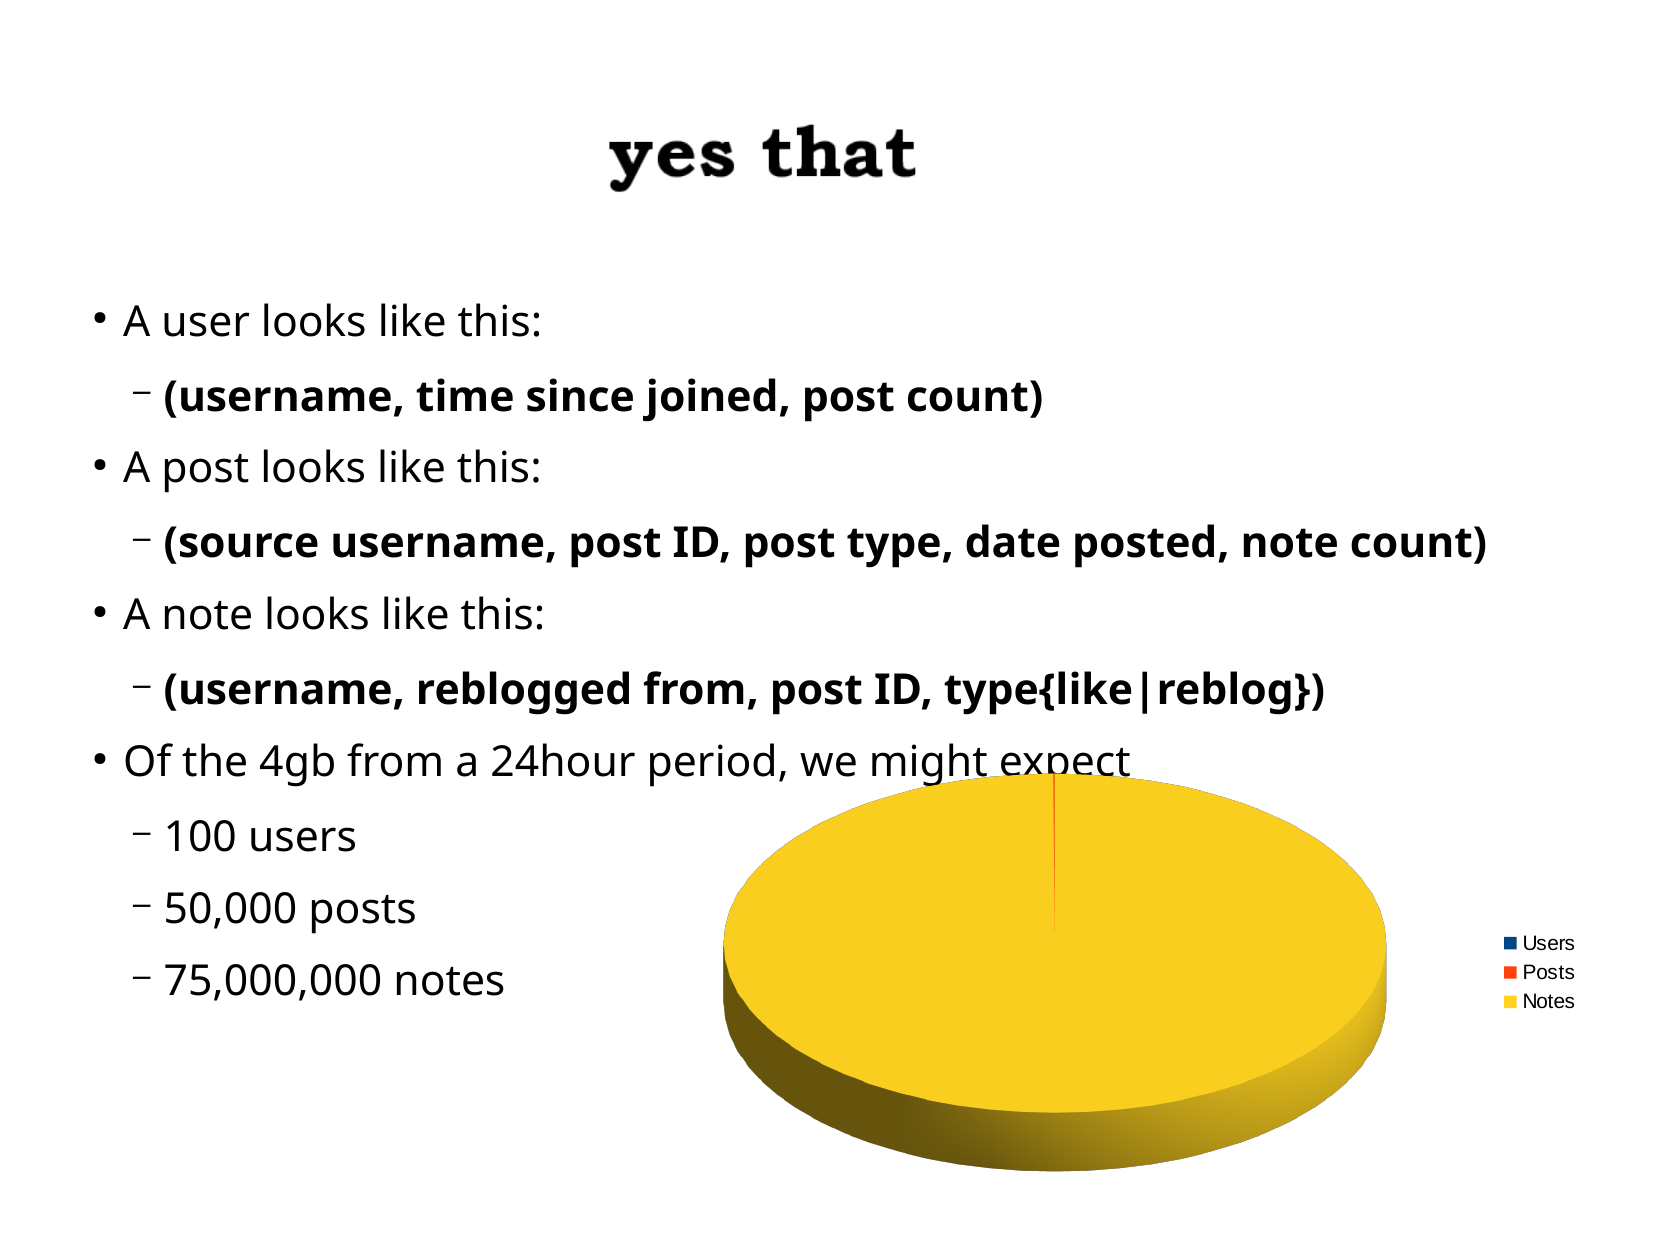

# A user looks like this:
(username, time since joined, post count)
A post looks like this:
(source username, post ID, post type, date posted, note count)
A note looks like this:
(username, reblogged from, post ID, type{like|reblog})
Of the 4gb from a 24hour period, we might expect
100 users
50,000 posts
75,000,000 notes
[unsupported chart]